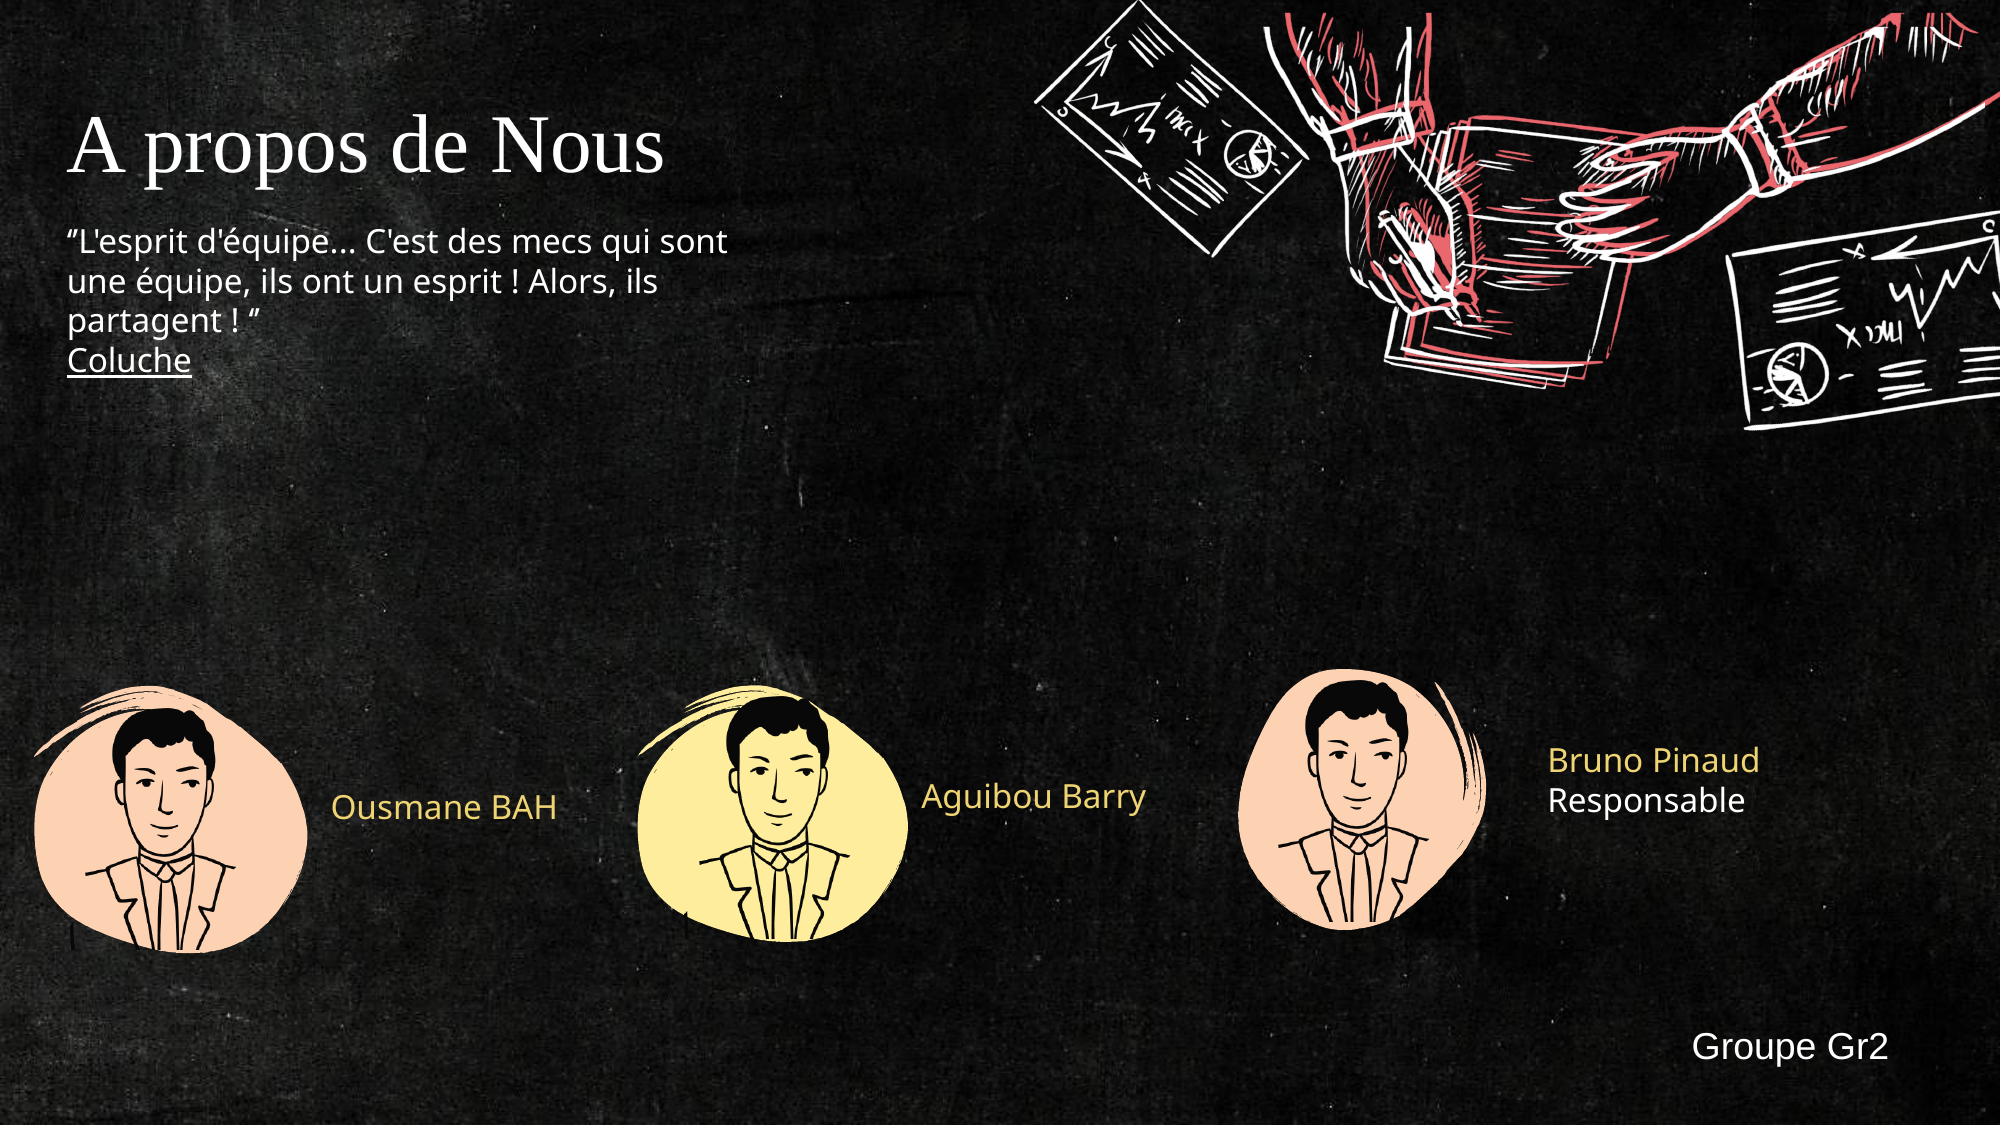

# A propos de Nous
‘’L'esprit d'équipe... C'est des mecs qui sont une équipe, ils ont un esprit ! Alors, ils partagent ! ‘’
Coluche
Bruno Pinaud
Responsable
Aguibou Barry
Ousmane BAH
Groupe Gr2